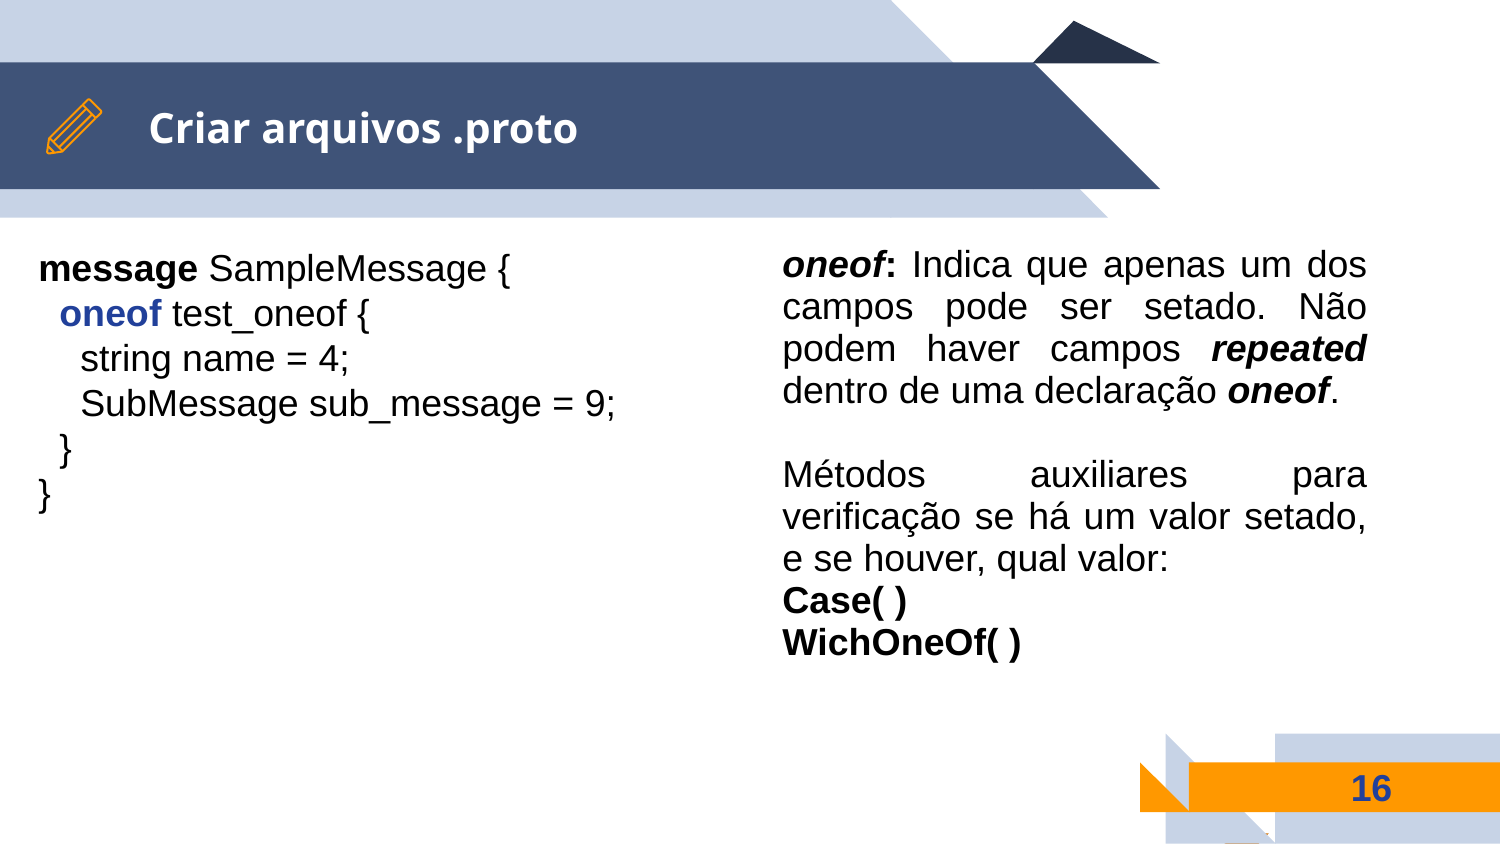

Criar arquivos .proto
message SampleMessage {
 oneof test_oneof {
 string name = 4;
 SubMessage sub_message = 9;
 }
}
oneof: Indica que apenas um dos campos pode ser setado. Não podem haver campos repeated dentro de uma declaração oneof.
Métodos auxiliares para verificação se há um valor setado, e se houver, qual valor:
Case( )
WichOneOf( )
16